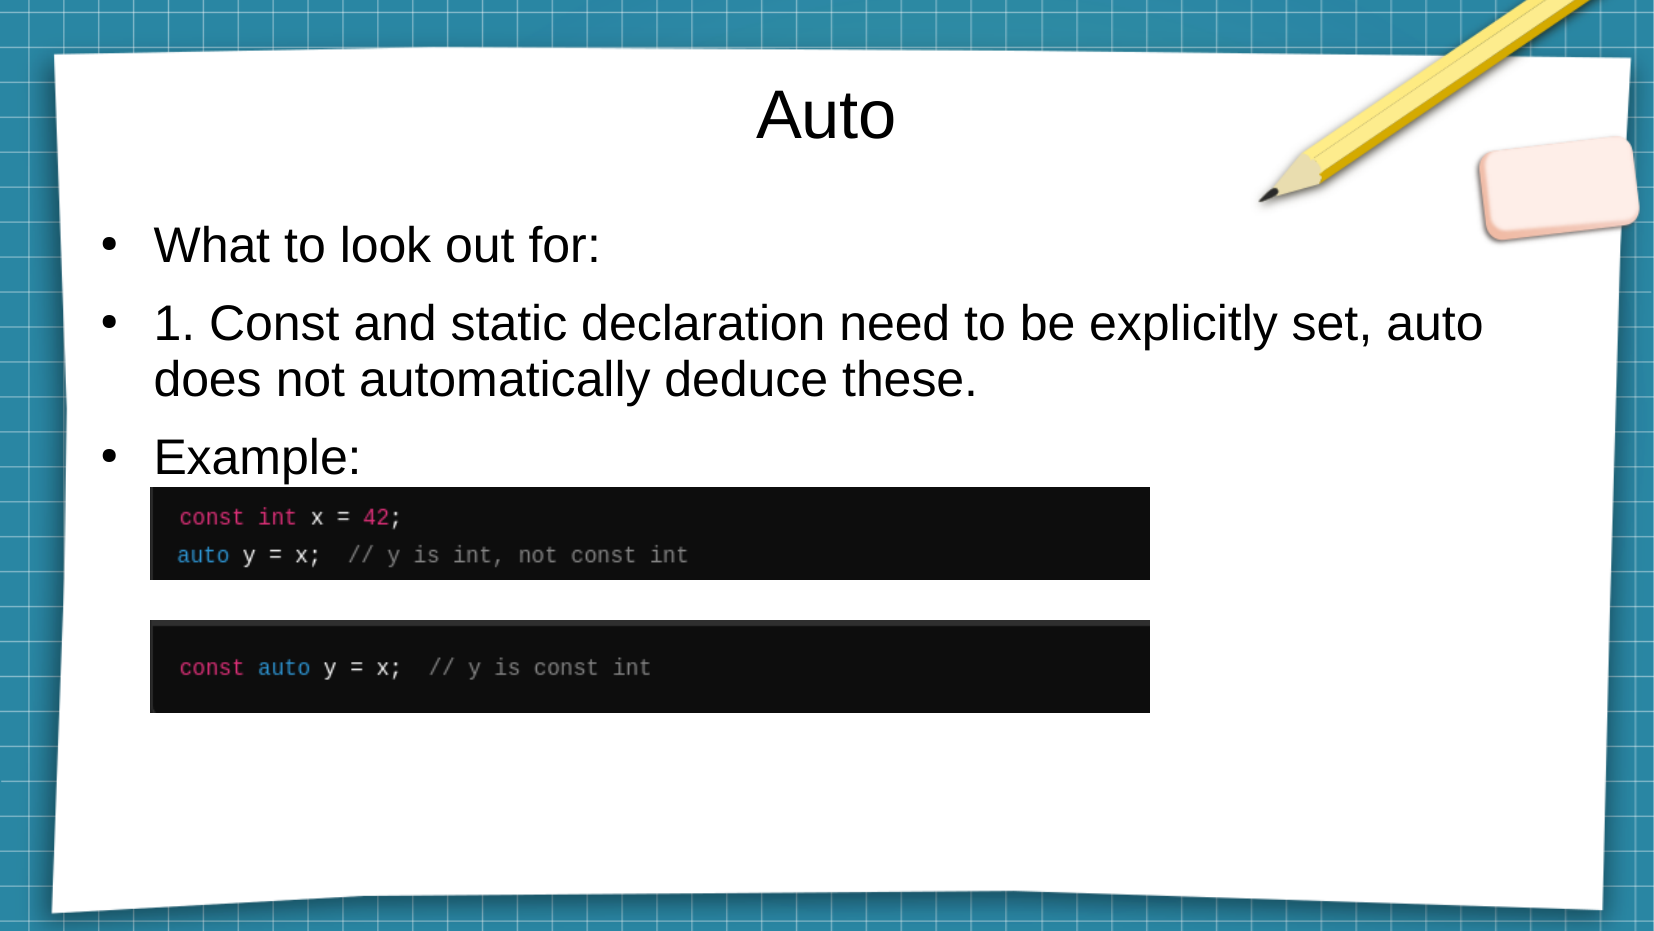

# Auto
What to look out for:
1. Const and static declaration need to be explicitly set, auto does not automatically deduce these.
Example: